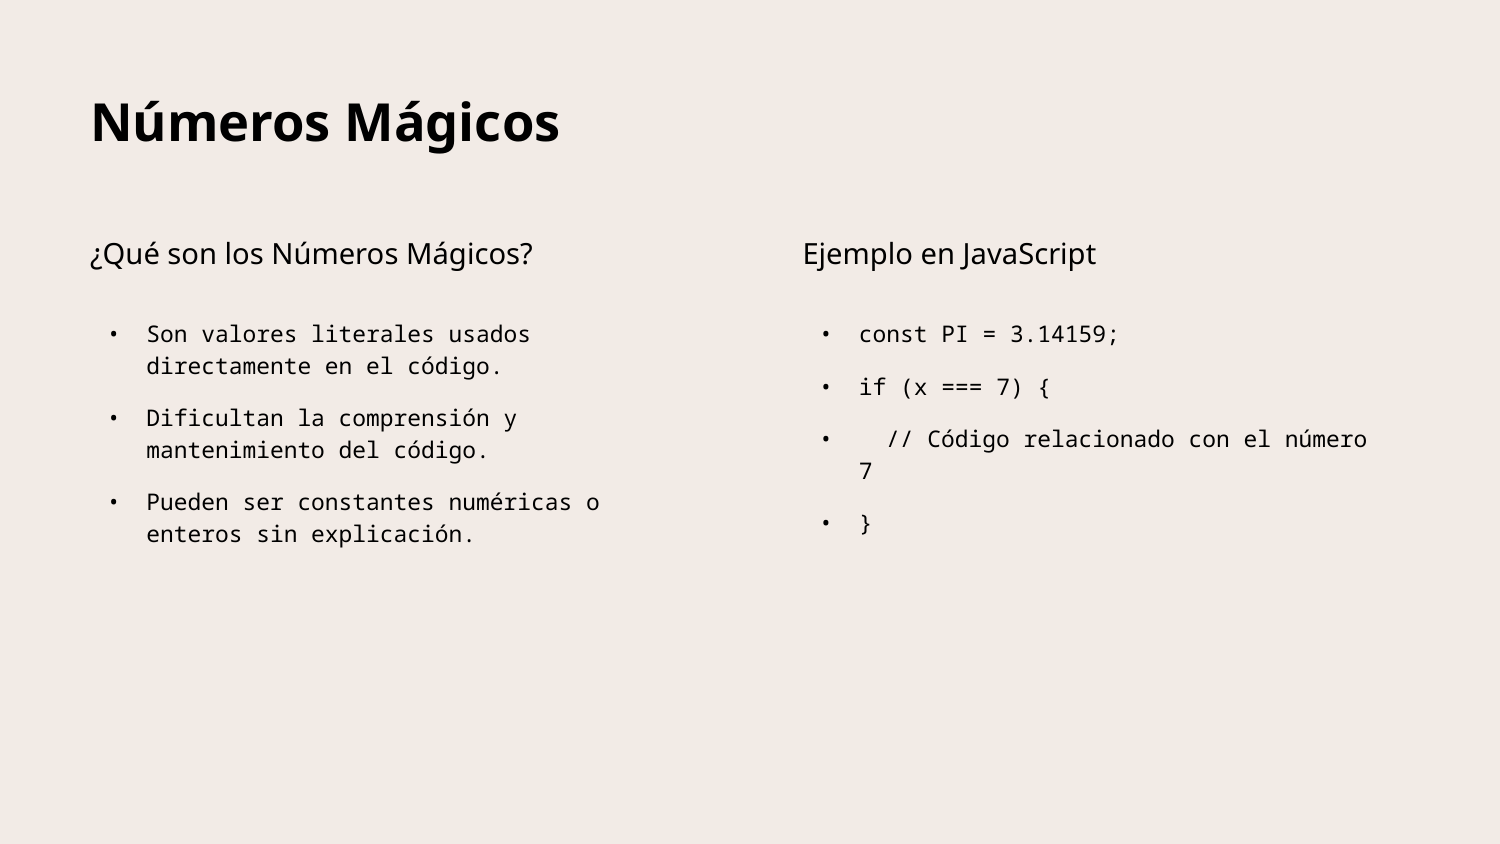

# Números Mágicos
¿Qué son los Números Mágicos?
Ejemplo en JavaScript
Son valores literales usados directamente en el código.
Dificultan la comprensión y mantenimiento del código.
Pueden ser constantes numéricas o enteros sin explicación.
const PI = 3.14159;
if (x === 7) {
 // Código relacionado con el número 7
}